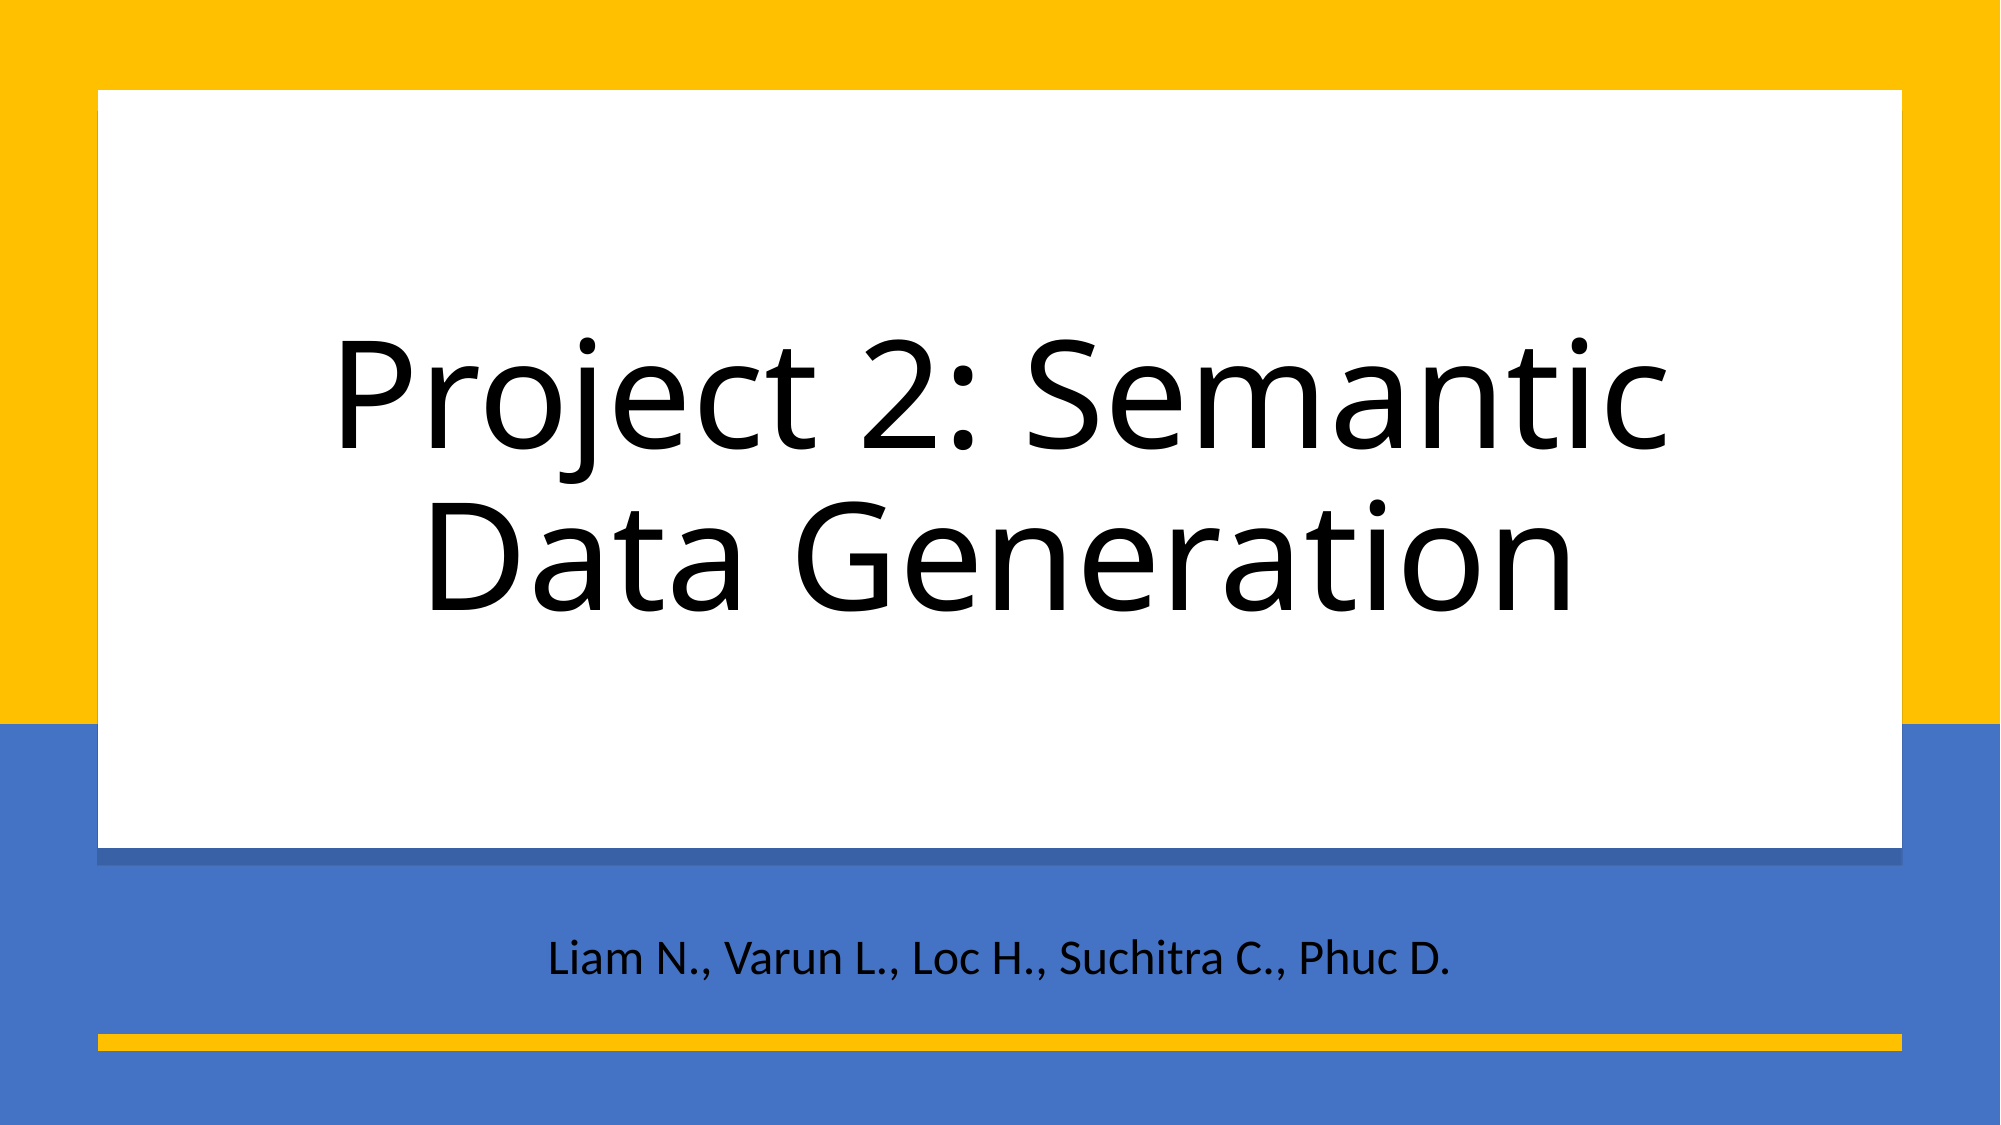

# Project 2: Semantic Data Generation
Liam N., Varun L., Loc H., Suchitra C., Phuc D.